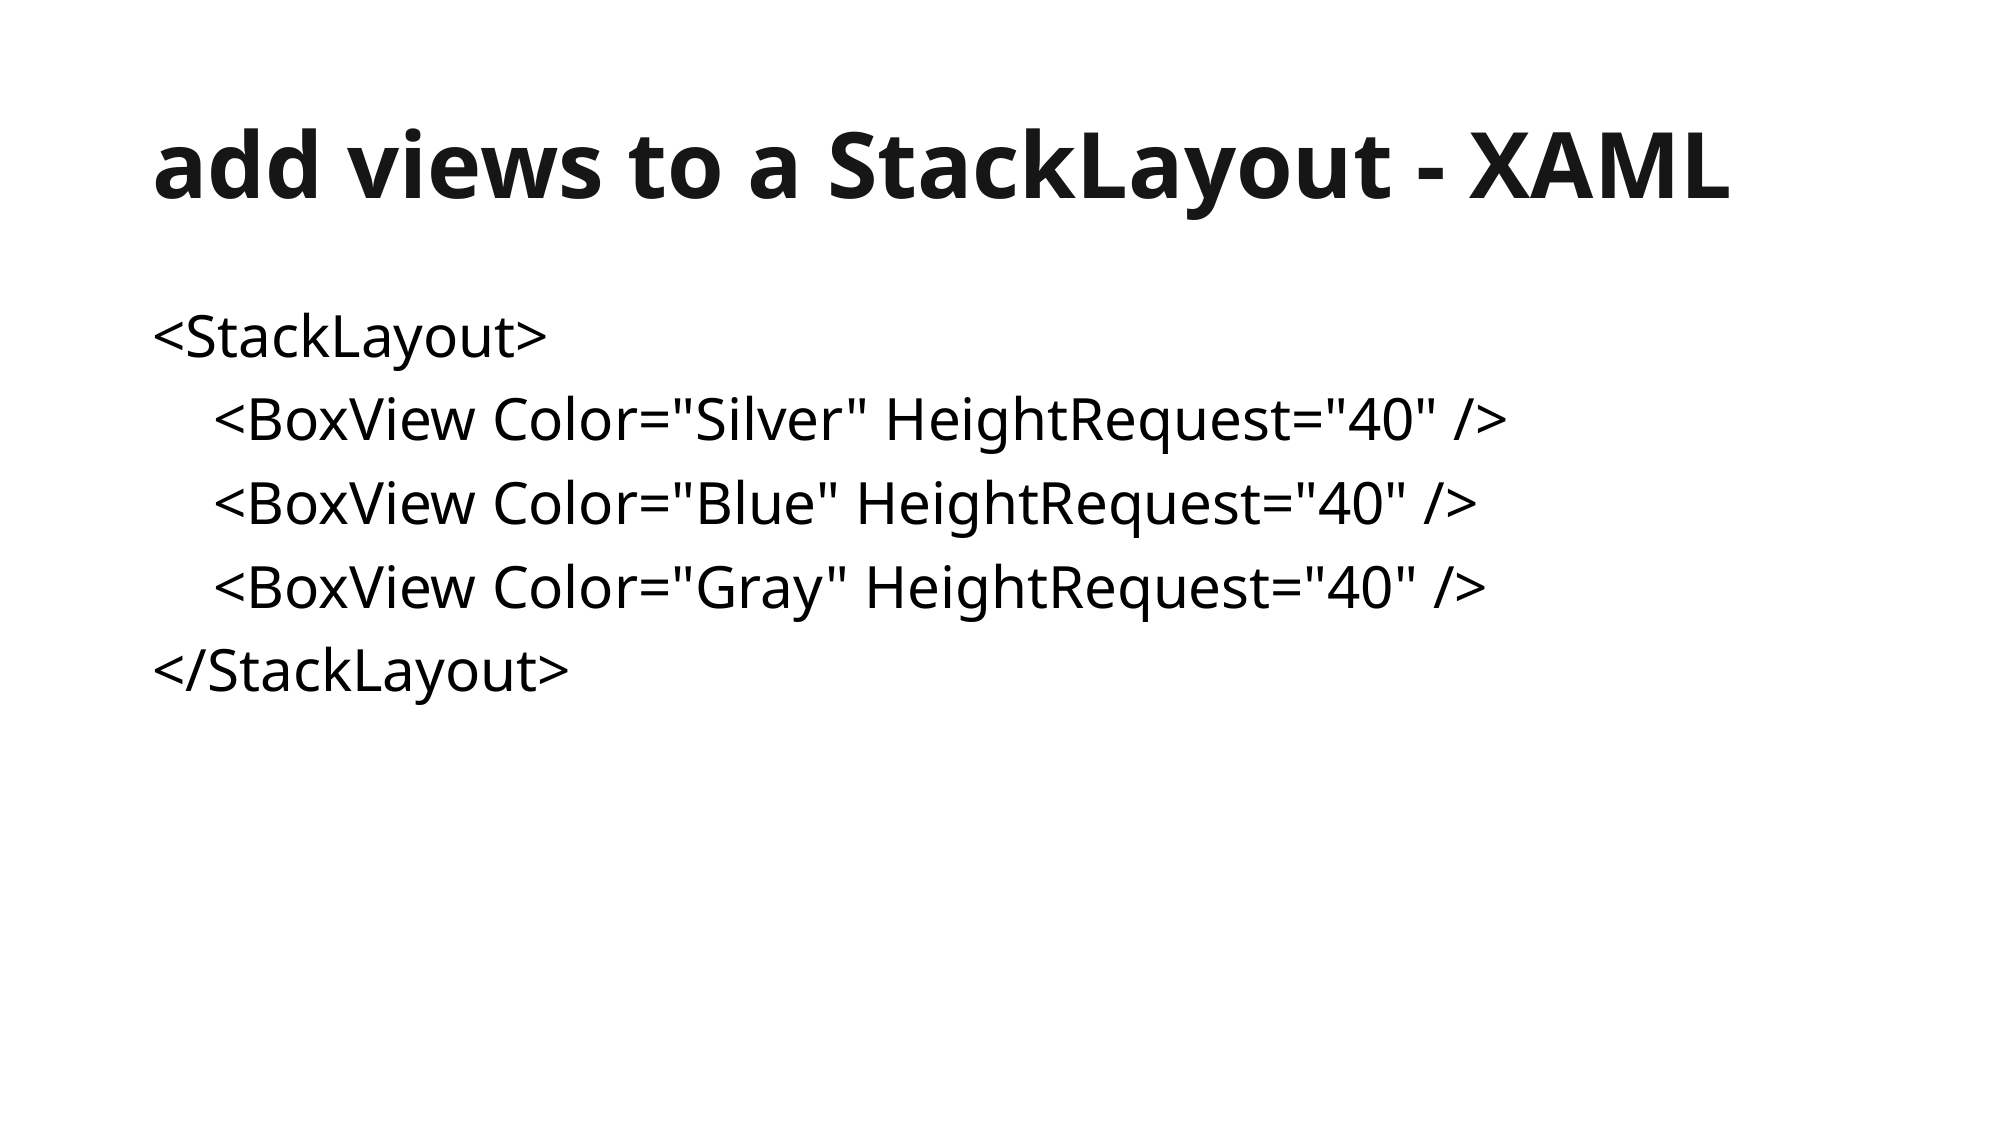

# add views to a StackLayout - XAML
<StackLayout>
 <BoxView Color="Silver" HeightRequest="40" />
 <BoxView Color="Blue" HeightRequest="40" />
 <BoxView Color="Gray" HeightRequest="40" />
</StackLayout>